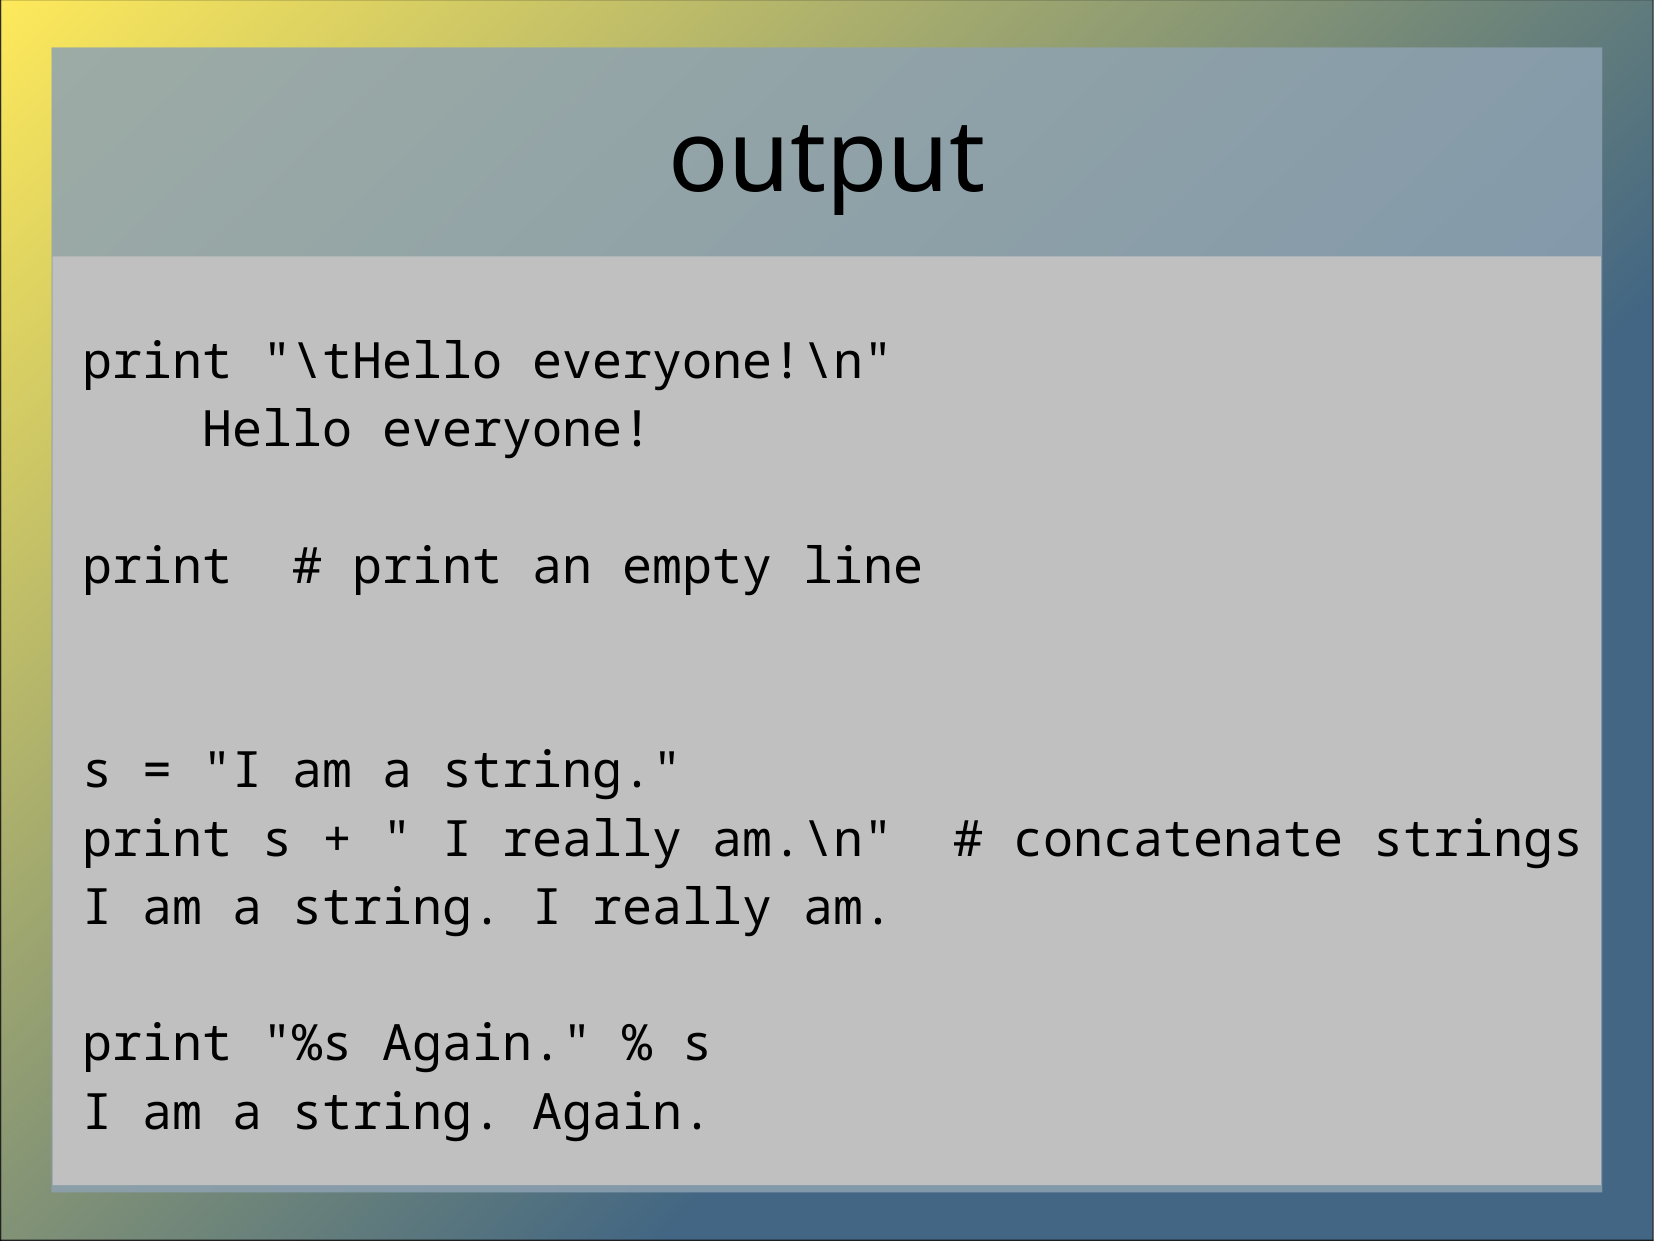

# output
print "\tHello everyone!\n"
 Hello everyone!
print # print an empty line
s = "I am a string."
print s + " I really am.\n" # concatenate strings
I am a string. I really am.
print "%s Again." % s
I am a string. Again.